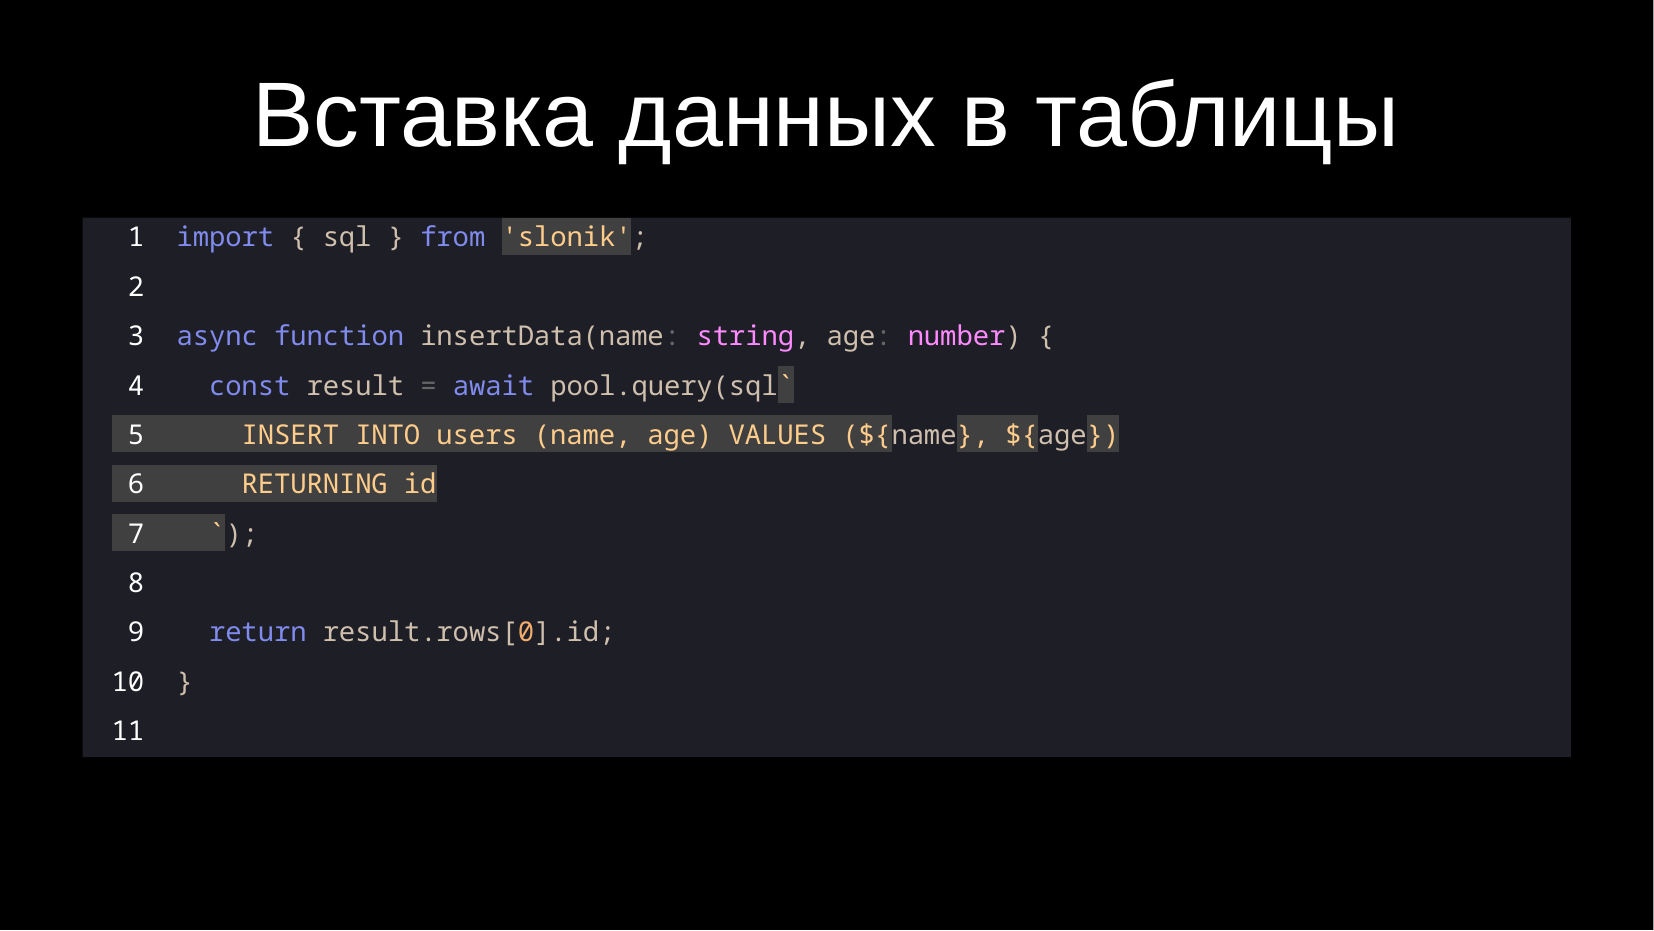

# Вставка данных в таблицы
 1 import { sql } from 'slonik';
 2
 3 async function insertData(name: string, age: number) {
 4 const result = await pool.query(sql`
 5 INSERT INTO users (name, age) VALUES (${name}, ${age})
 6 RETURNING id
 7 `);
 8
 9 return result.rows[0].id;
10 }
11